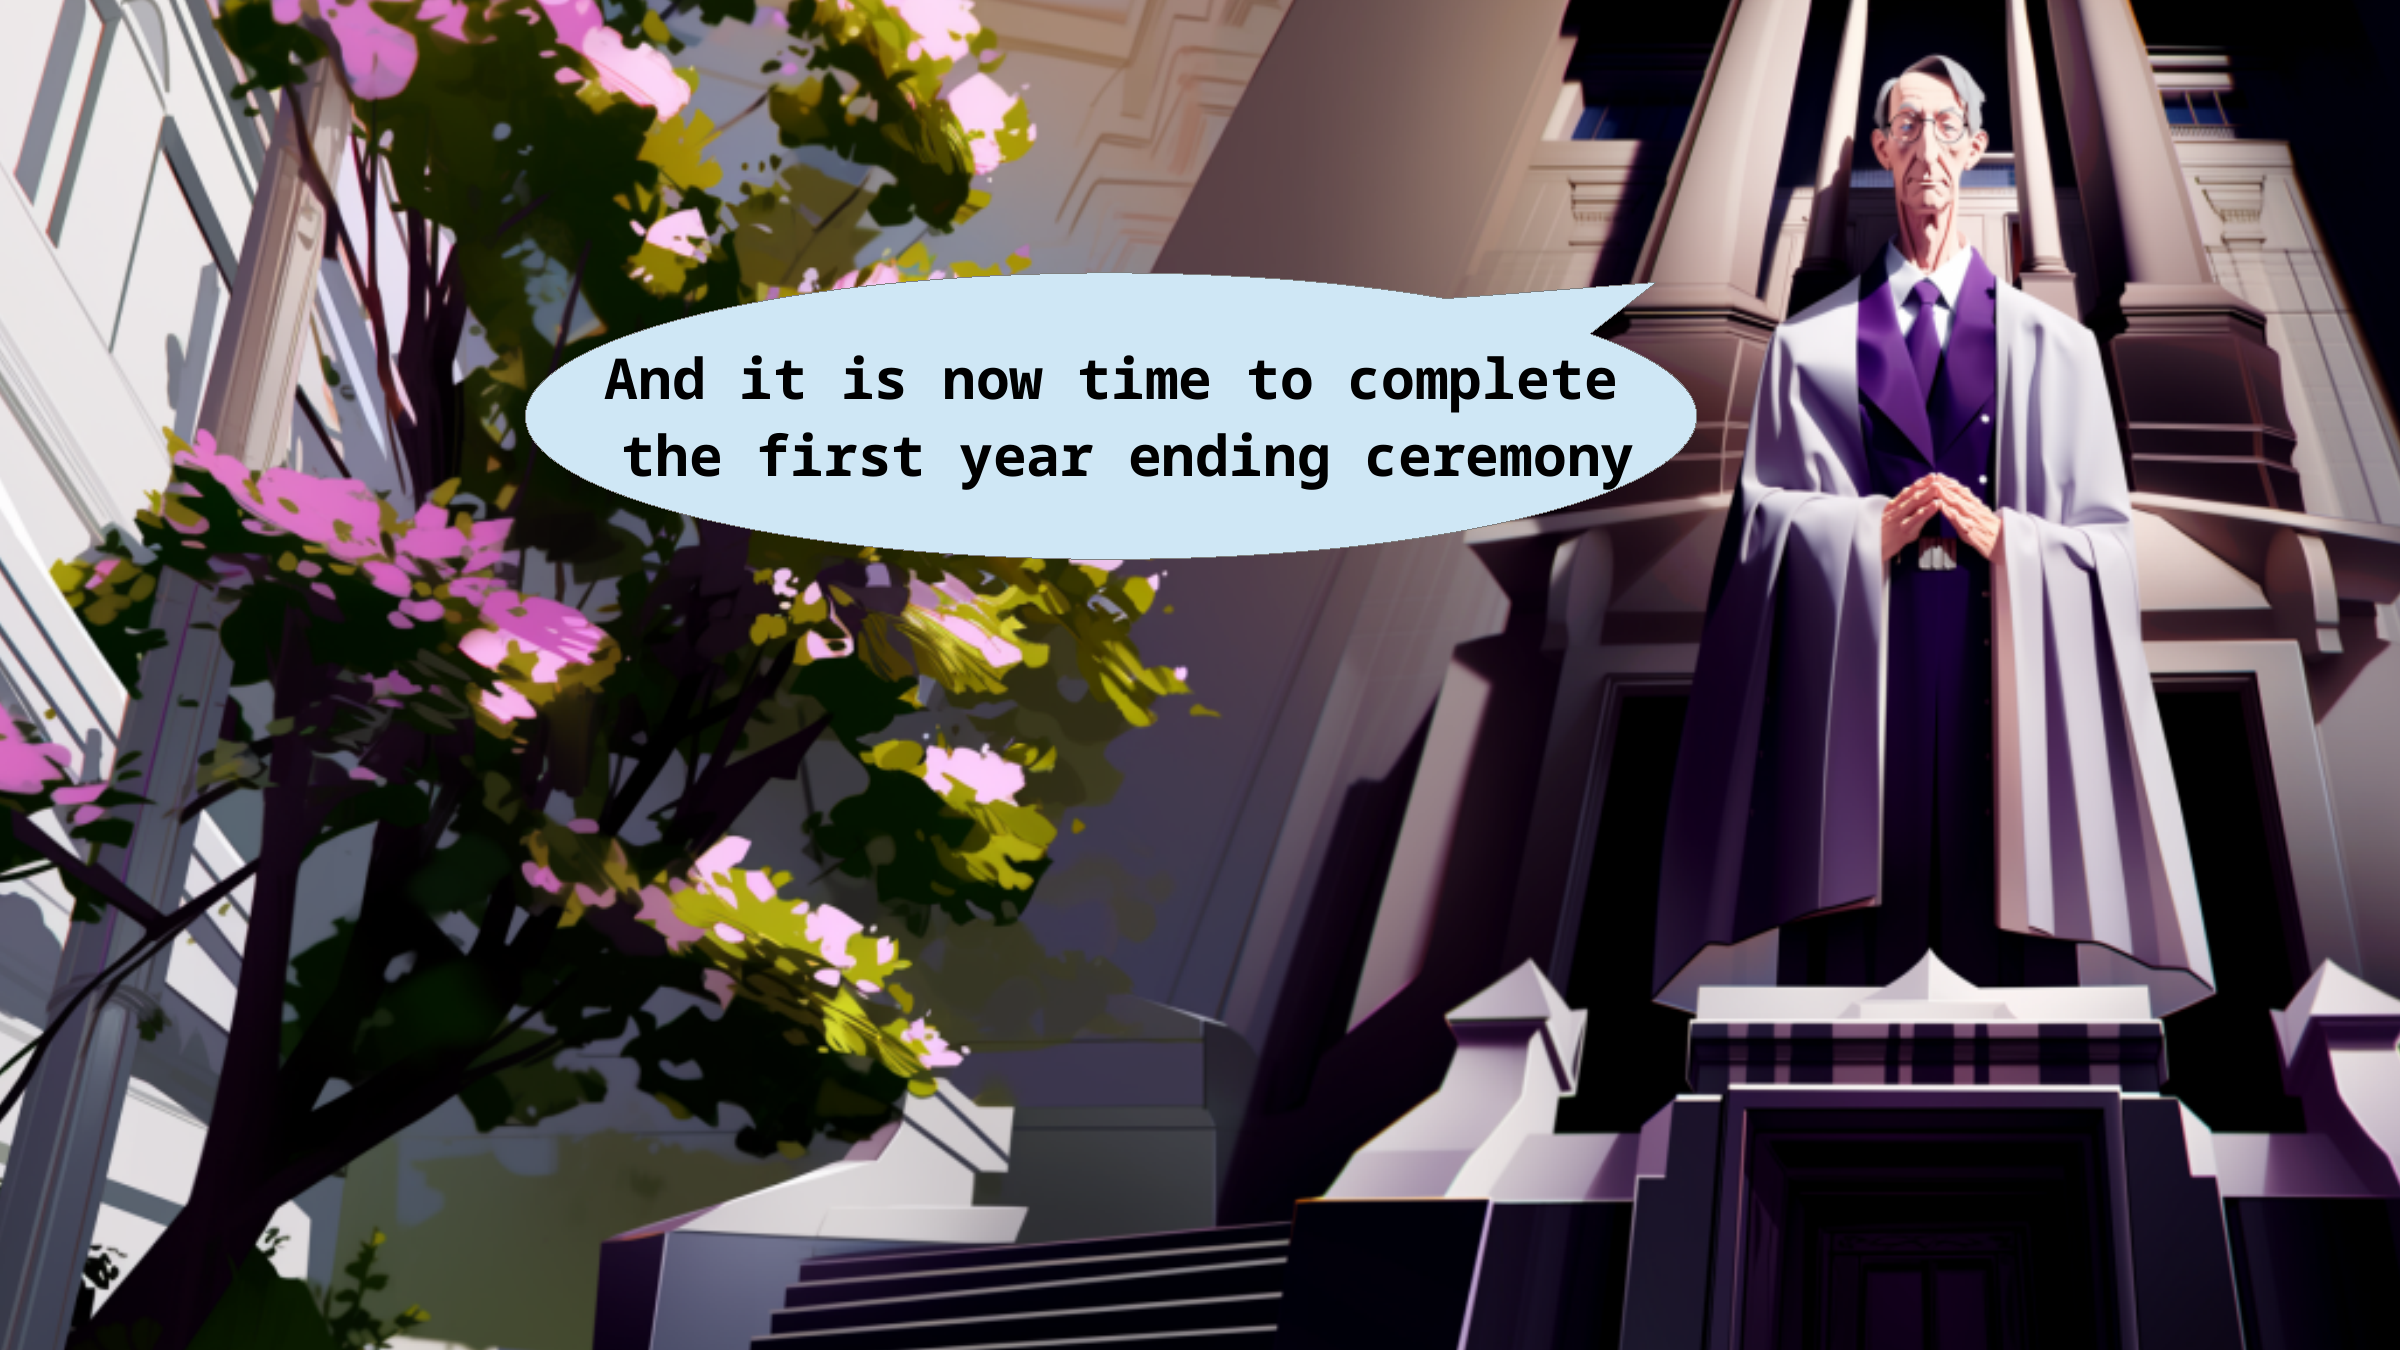

And it is now time to complete
 the first year ending ceremony